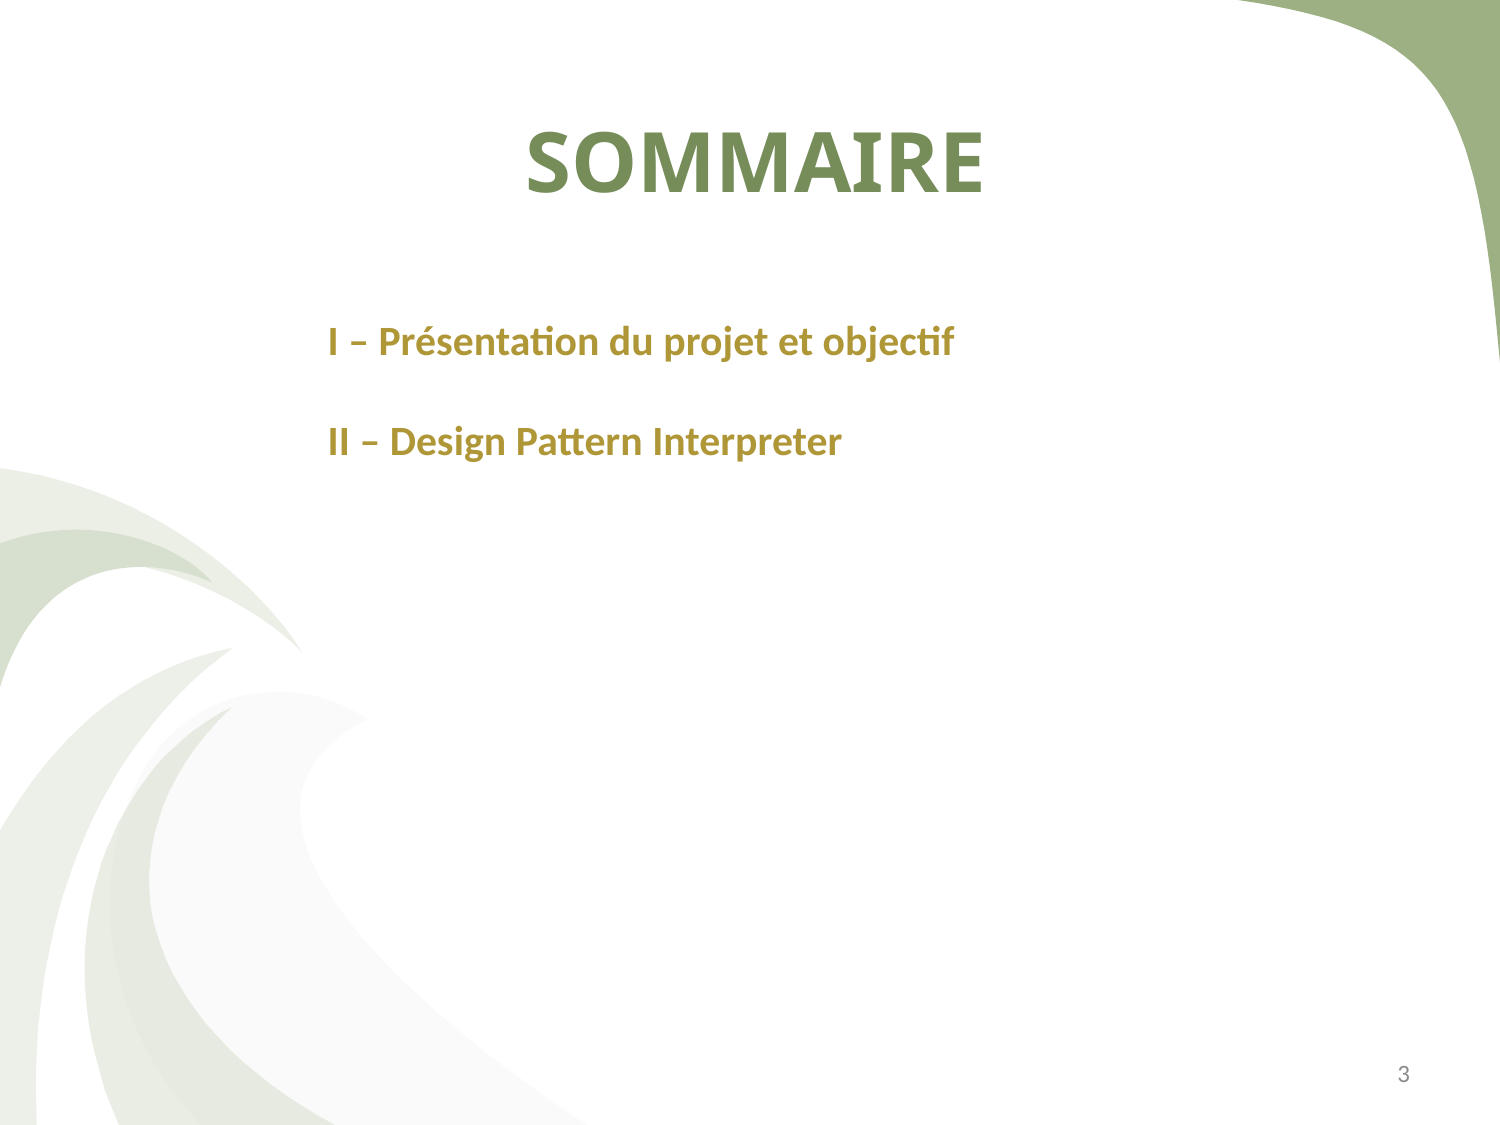

# sommaire
I – Présentation du projet et objectif
II – Design Pattern Interpreter
3